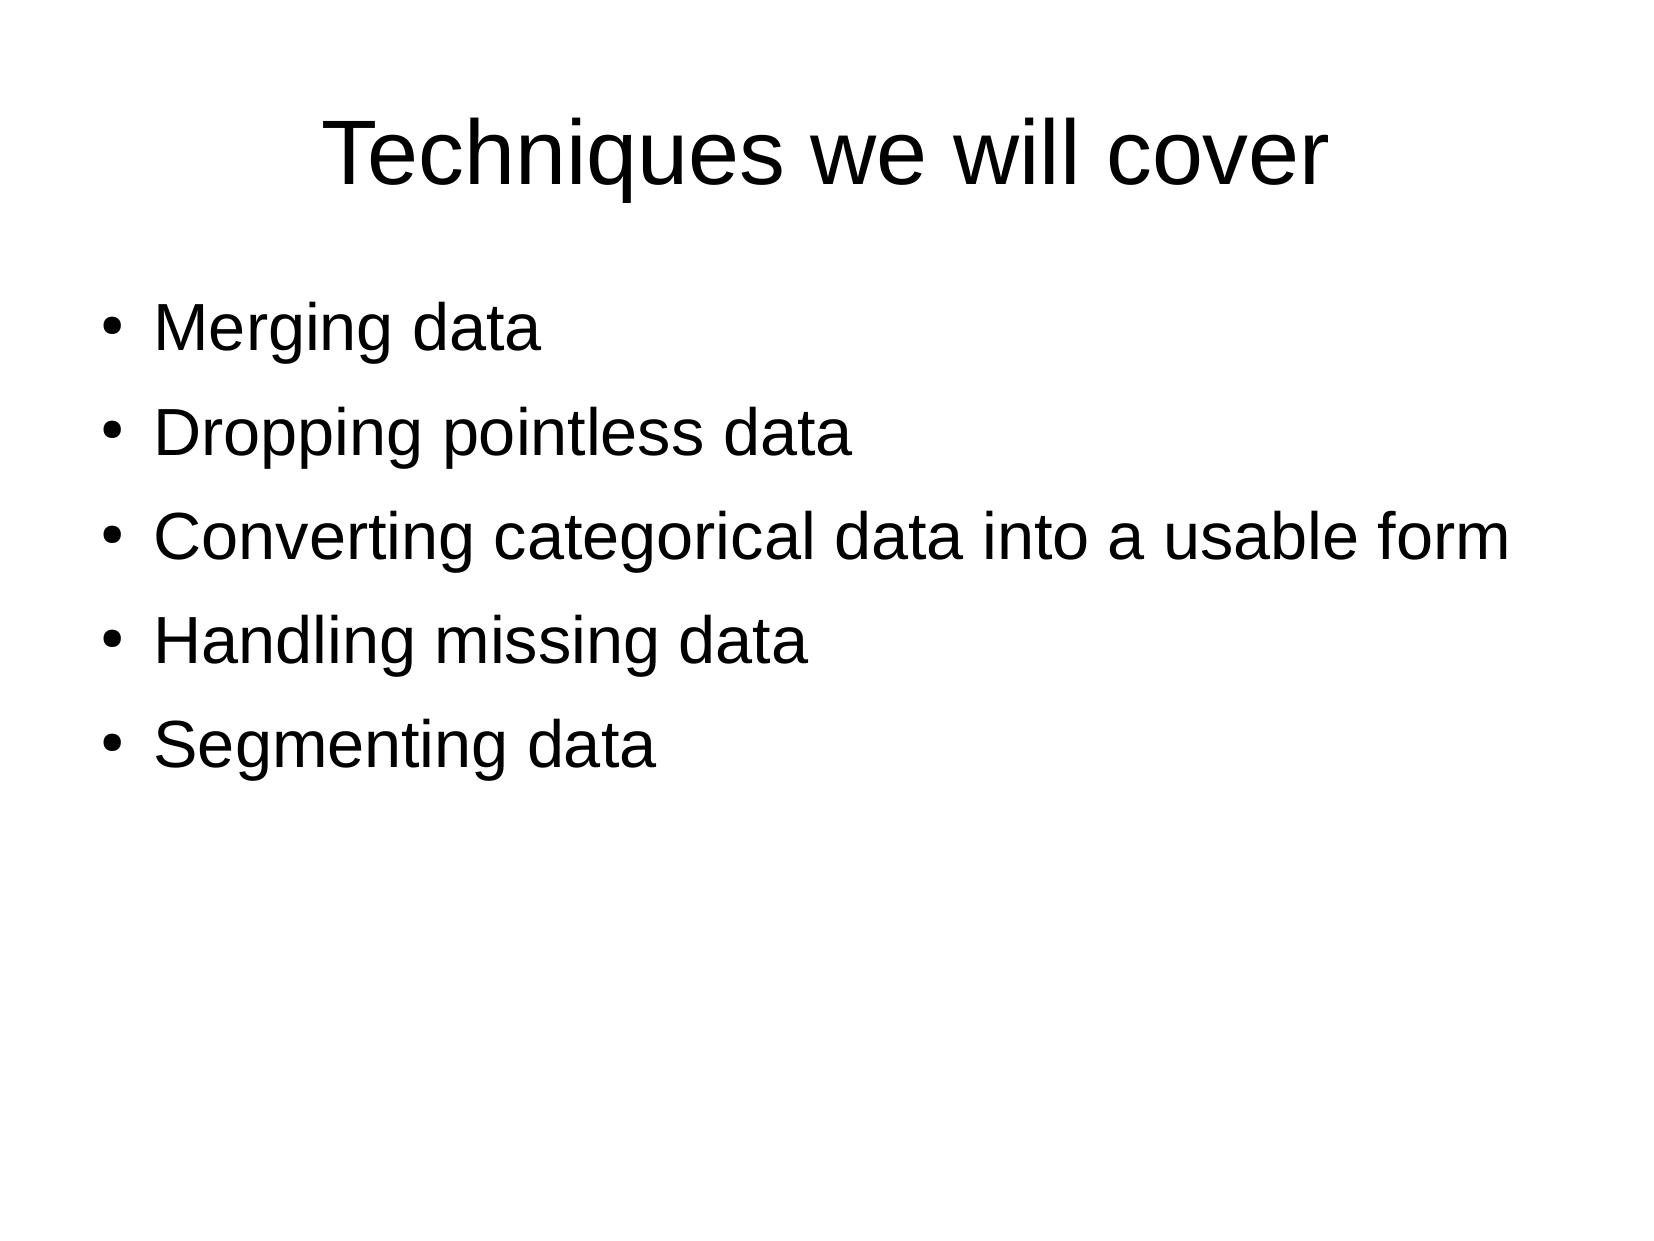

# Techniques we will cover
Merging data
Dropping pointless data
Converting categorical data into a usable form
Handling missing data
Segmenting data